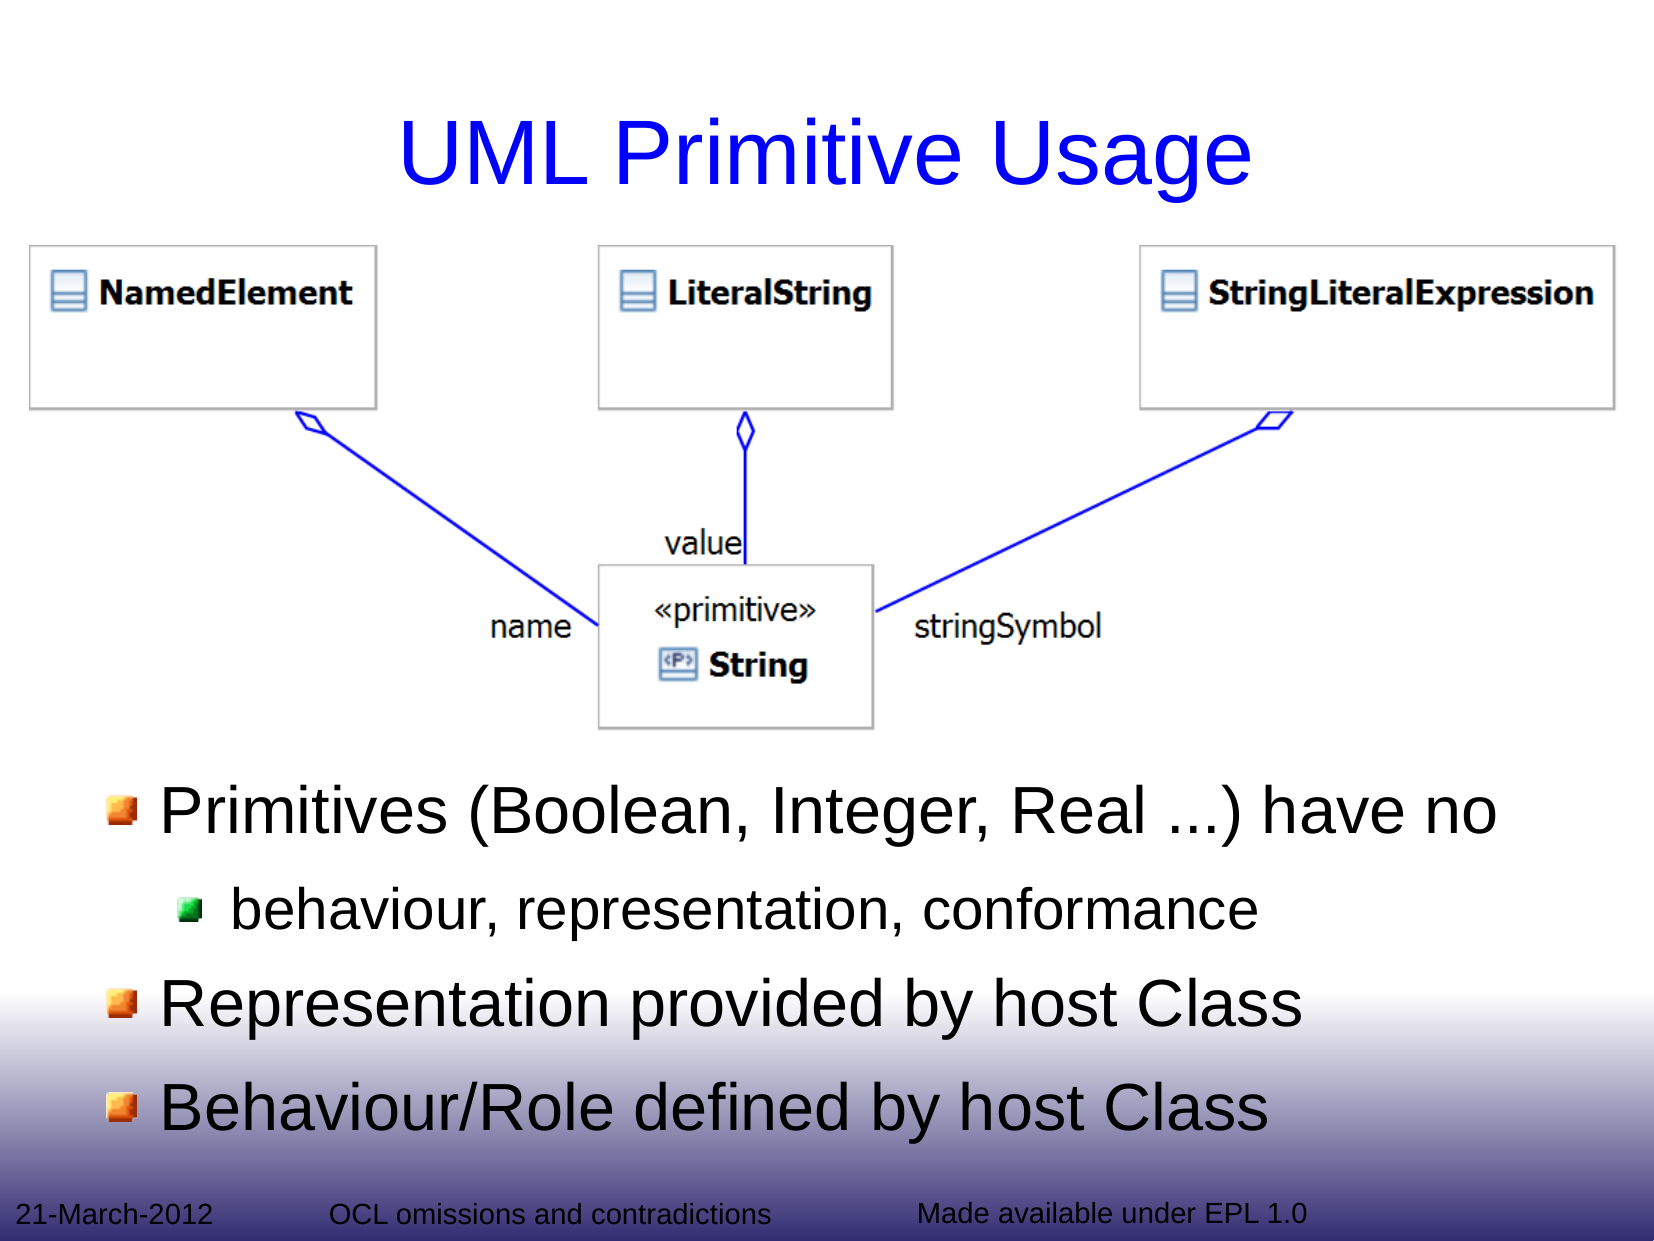

# UML Primitive Usage
Primitives (Boolean, Integer, Real ...) have no
behaviour, representation, conformance
Representation provided by host Class
Behaviour/Role defined by host Class
21-March-2012
OCL omissions and contradictions